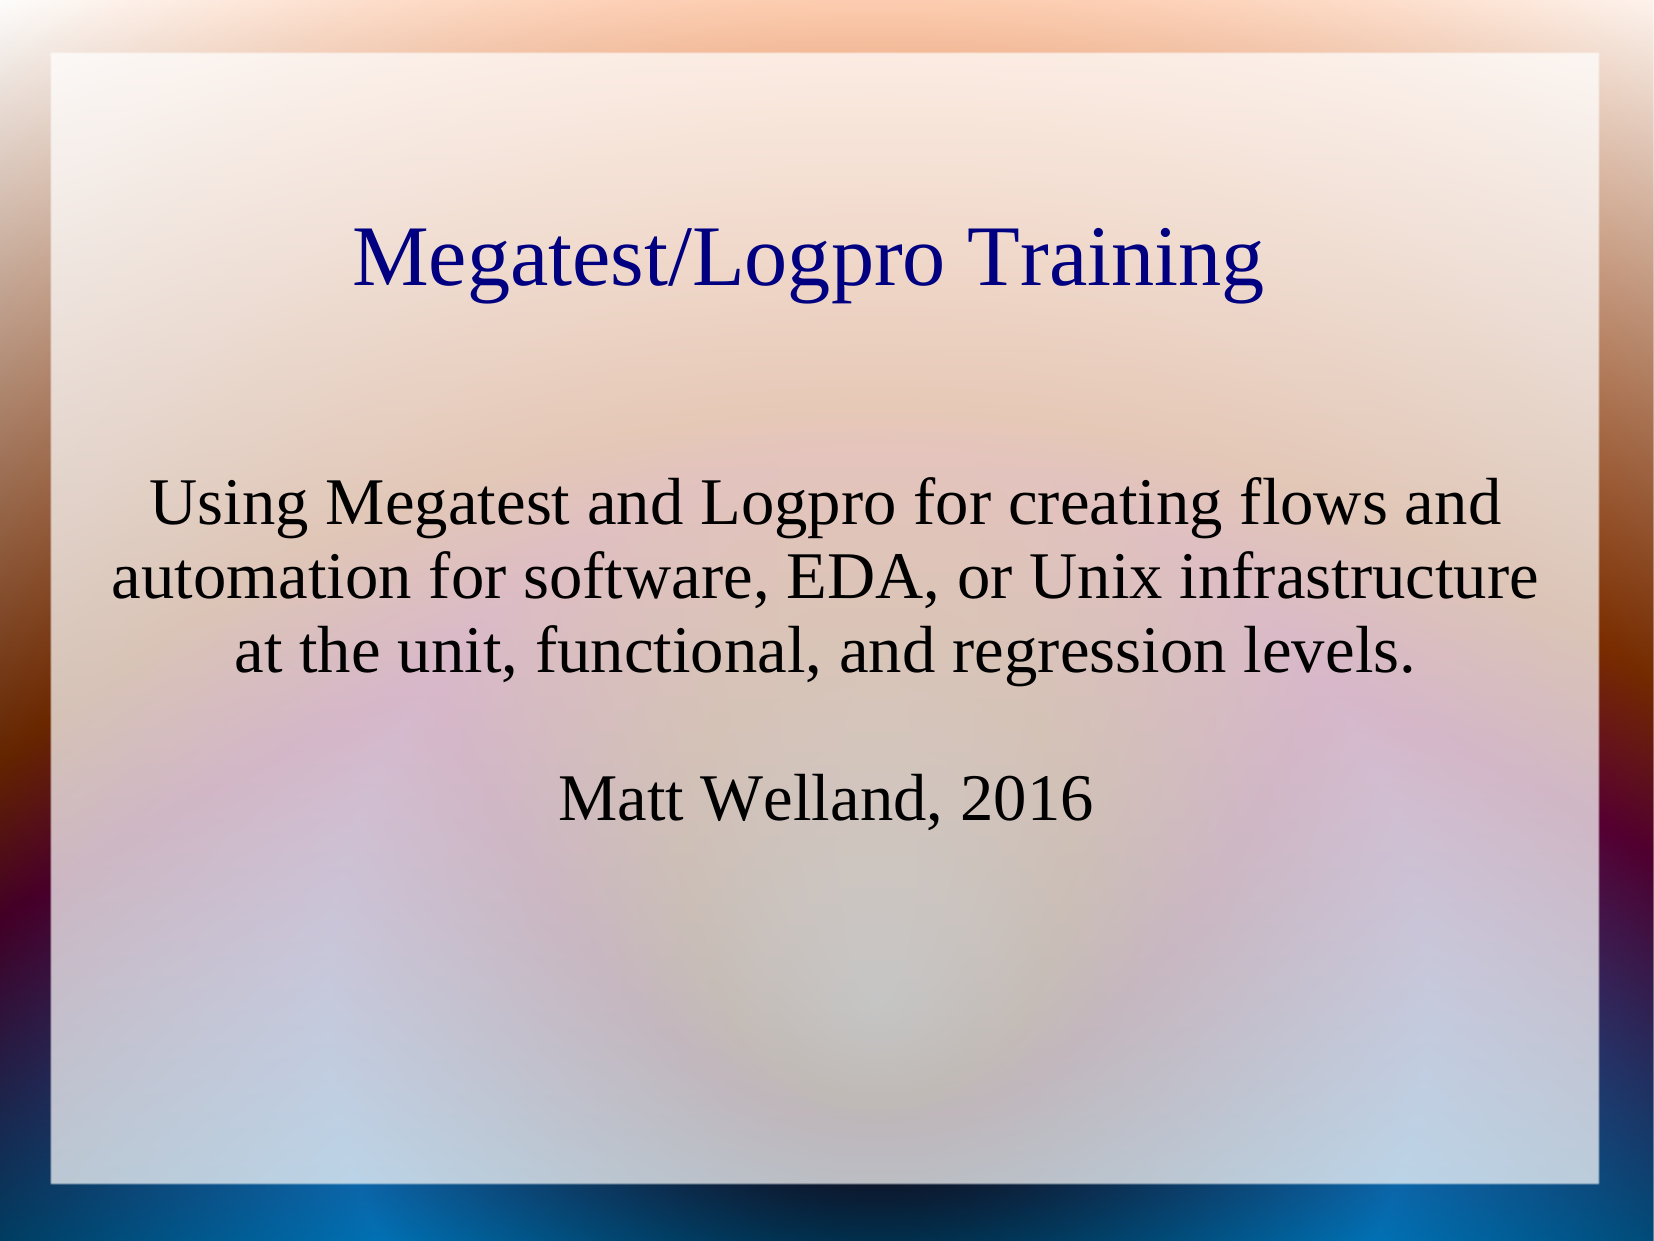

# Megatest/Logpro Training
Using Megatest and Logpro for creating flows and automation for software, EDA, or Unix infrastructure at the unit, functional, and regression levels.
Matt Welland, 2016